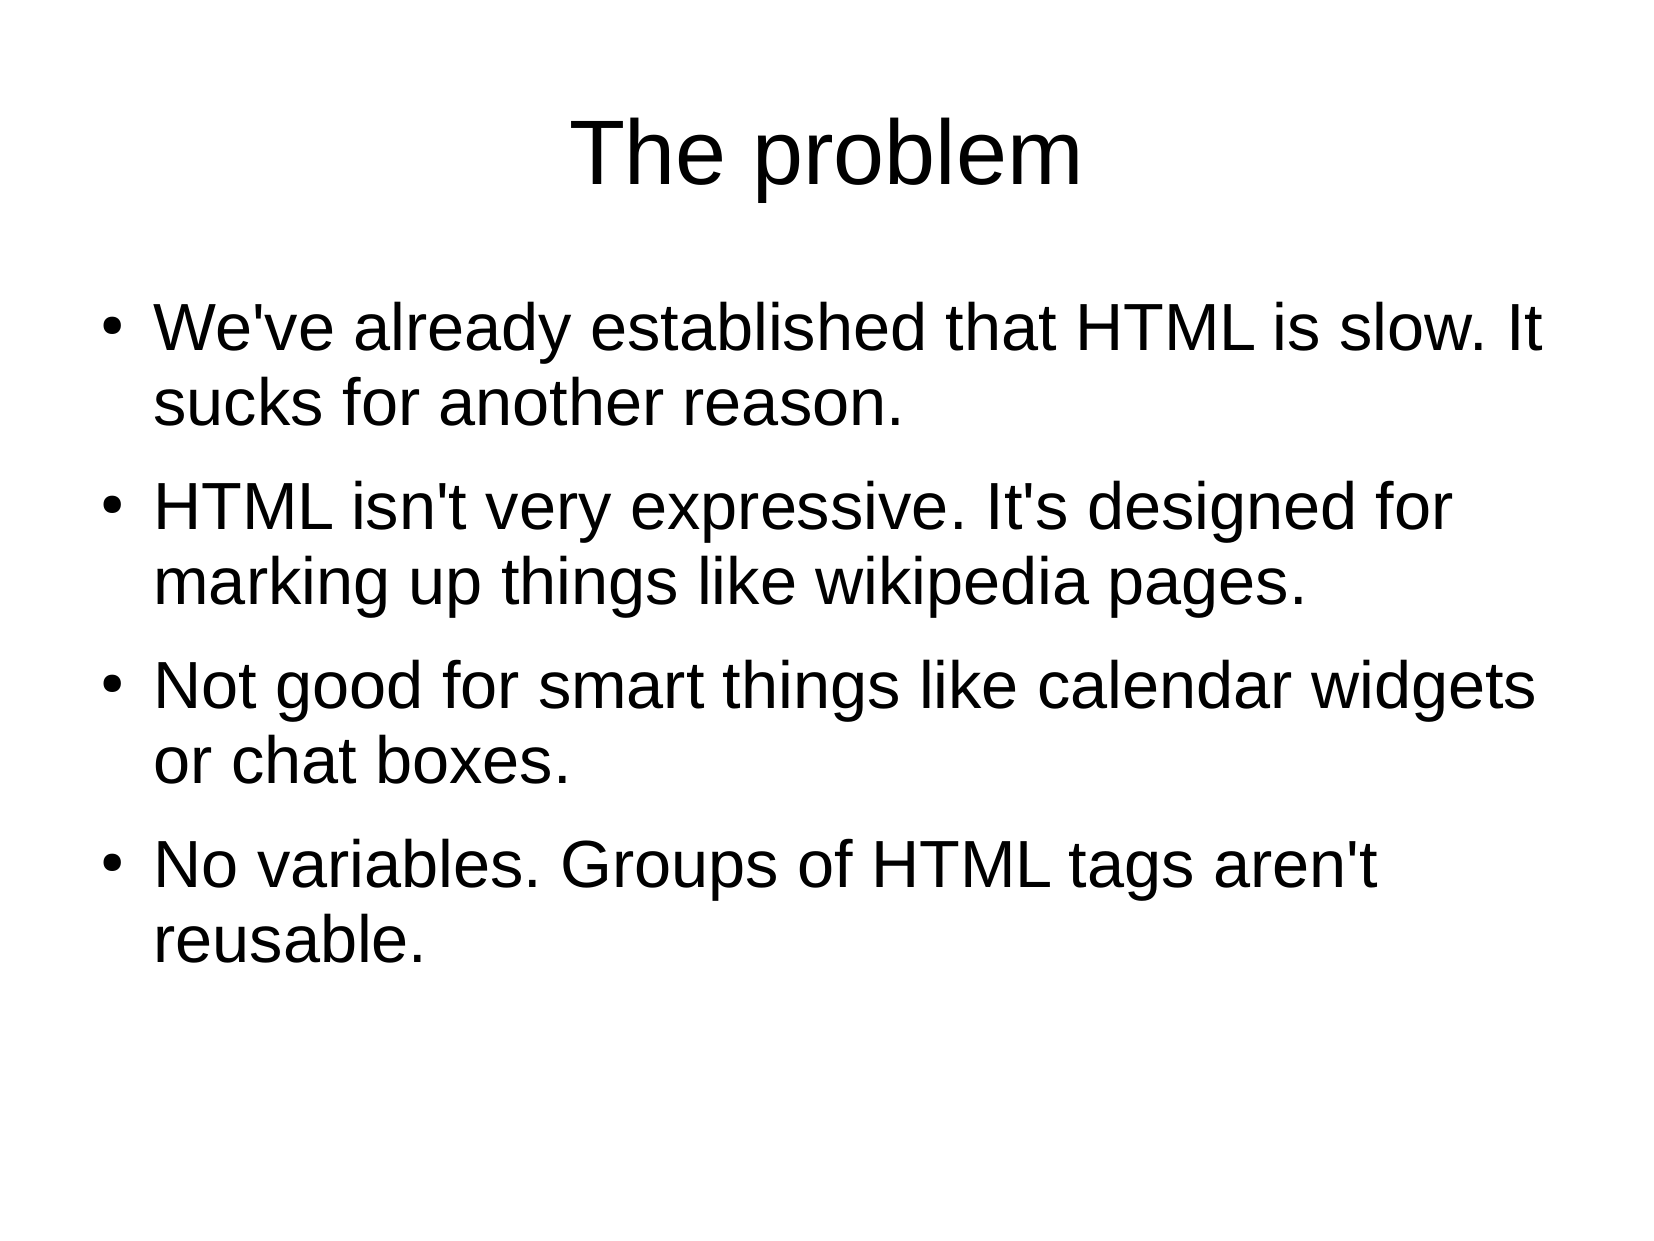

# The problem
We've already established that HTML is slow. It sucks for another reason.
HTML isn't very expressive. It's designed for marking up things like wikipedia pages.
Not good for smart things like calendar widgets or chat boxes.
No variables. Groups of HTML tags aren't reusable.